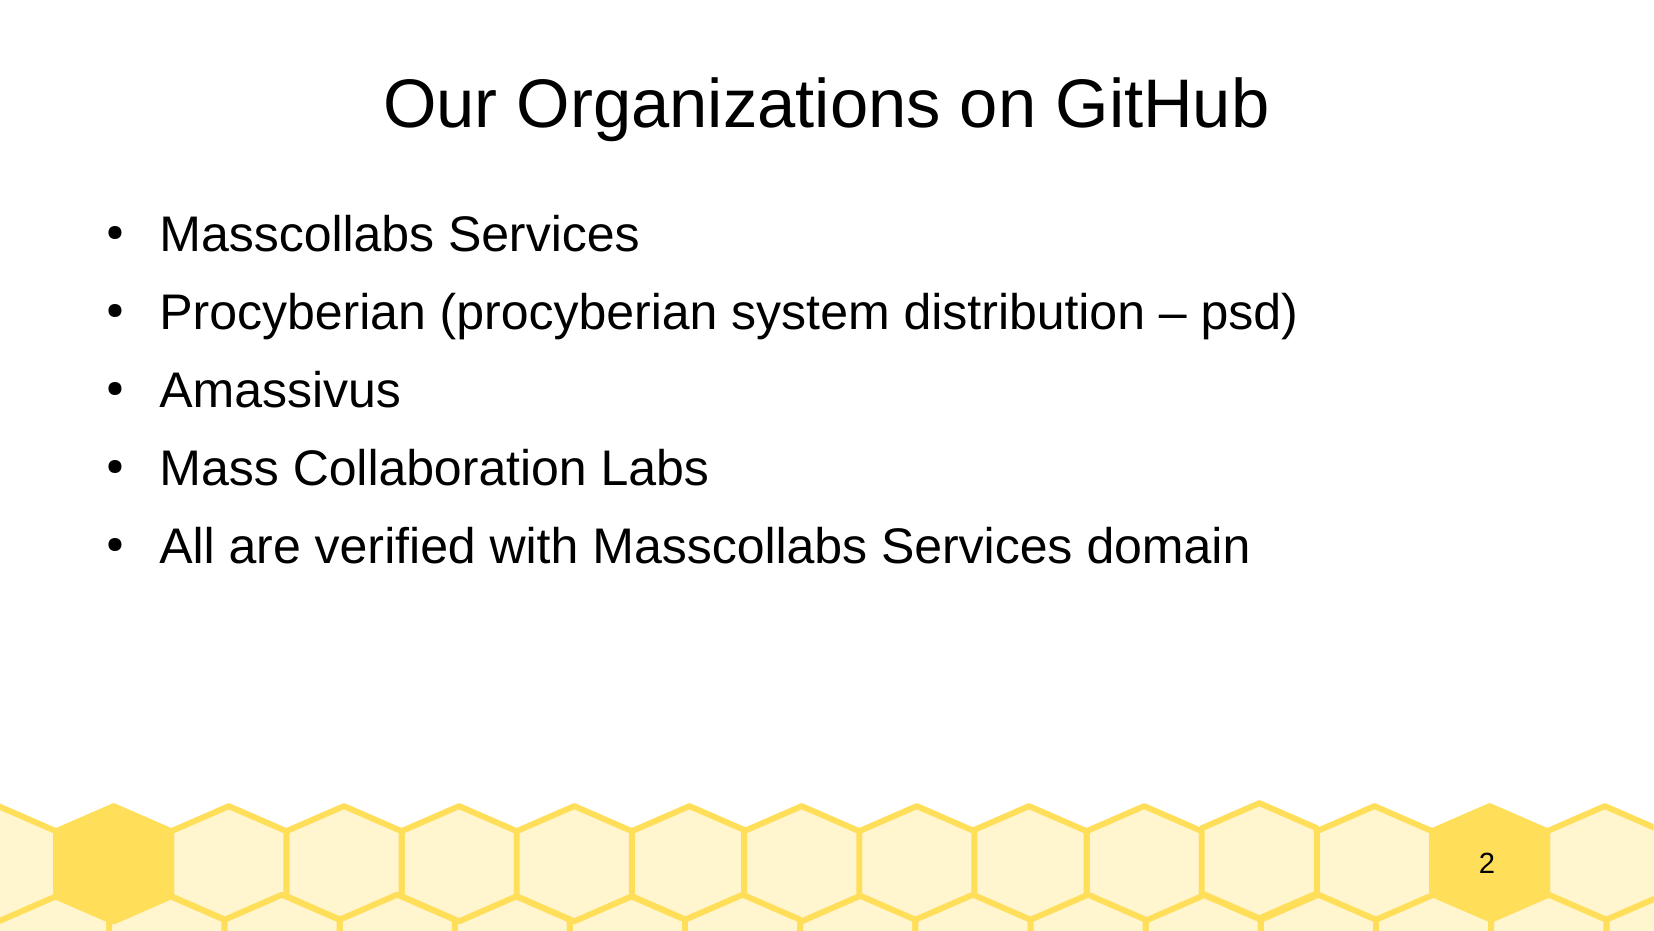

# Our Organizations on GitHub
Masscollabs Services
Procyberian (procyberian system distribution – psd)
Amassivus
Mass Collaboration Labs
All are verified with Masscollabs Services domain